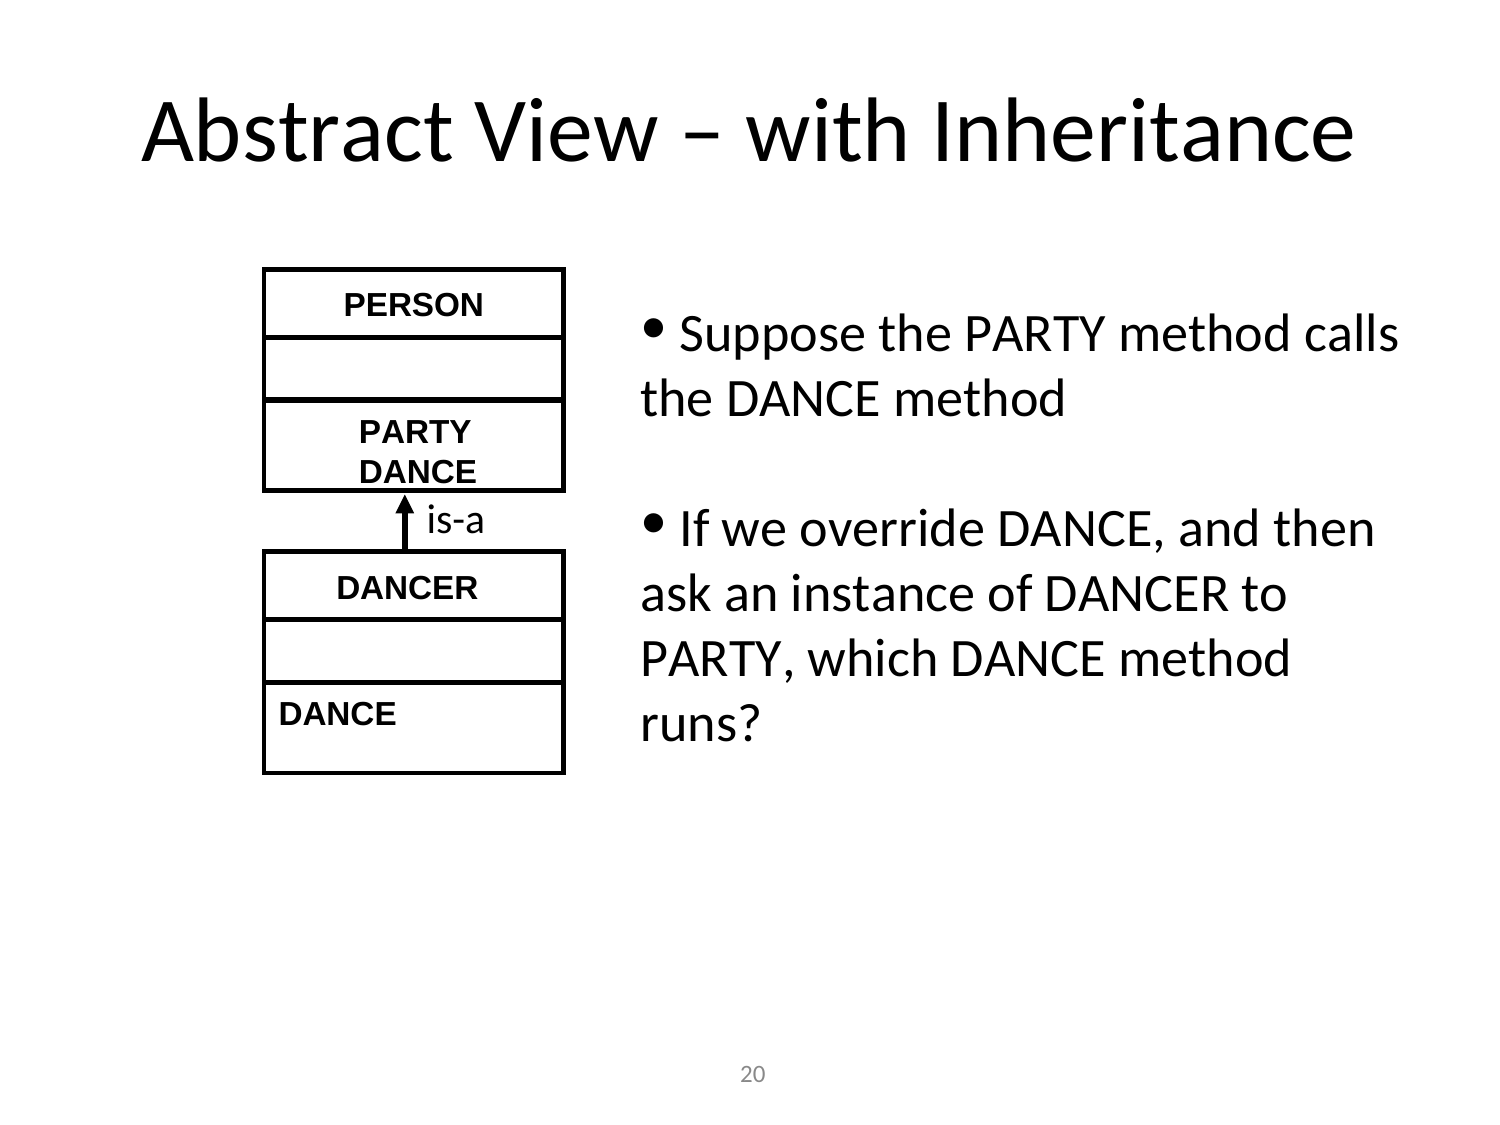

# Abstract View – with Inheritance
PERSON
PARTY
DANCE
 Suppose the PARTY method calls the DANCE method
 If we override DANCE, and then ask an instance of DANCER to PARTY, which DANCE method runs?
is-a
DANCER
DANCE